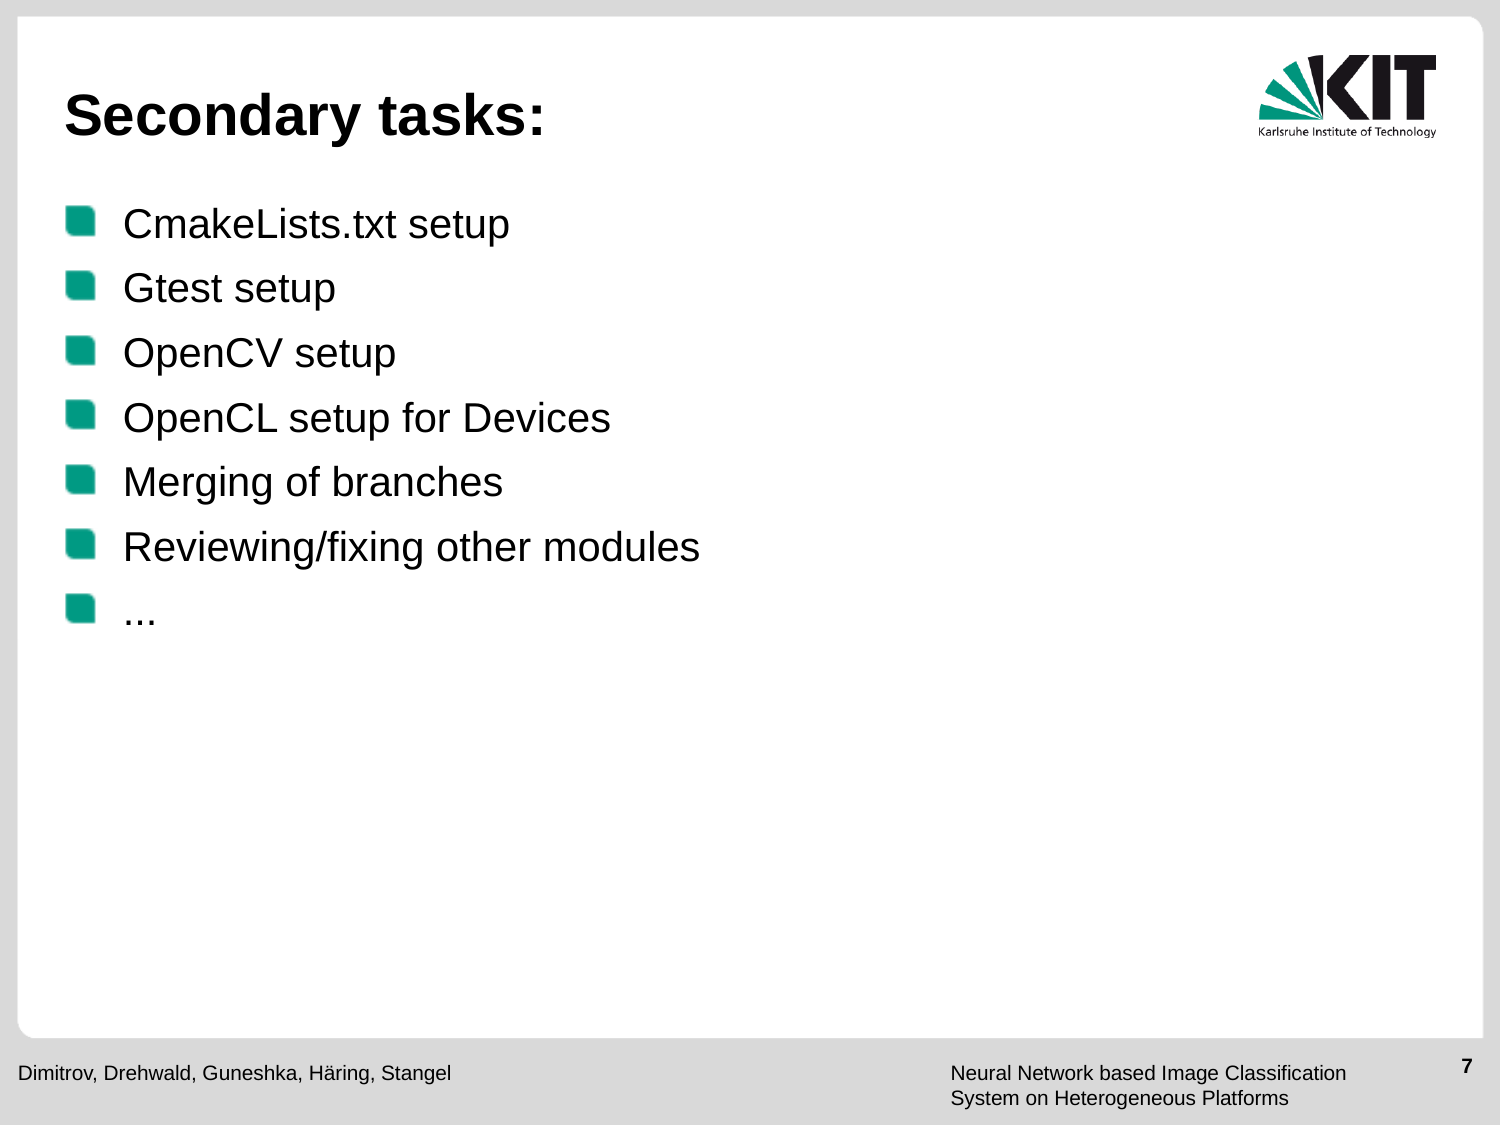

# Secondary tasks:
CmakeLists.txt setup
Gtest setup
OpenCV setup
OpenCL setup for Devices
Merging of branches
Reviewing/fixing other modules
...
Dimitrov, Drehwald, Guneshka, Häring, Stangel
Neural Network based Image Classification System on Heterogeneous Platforms